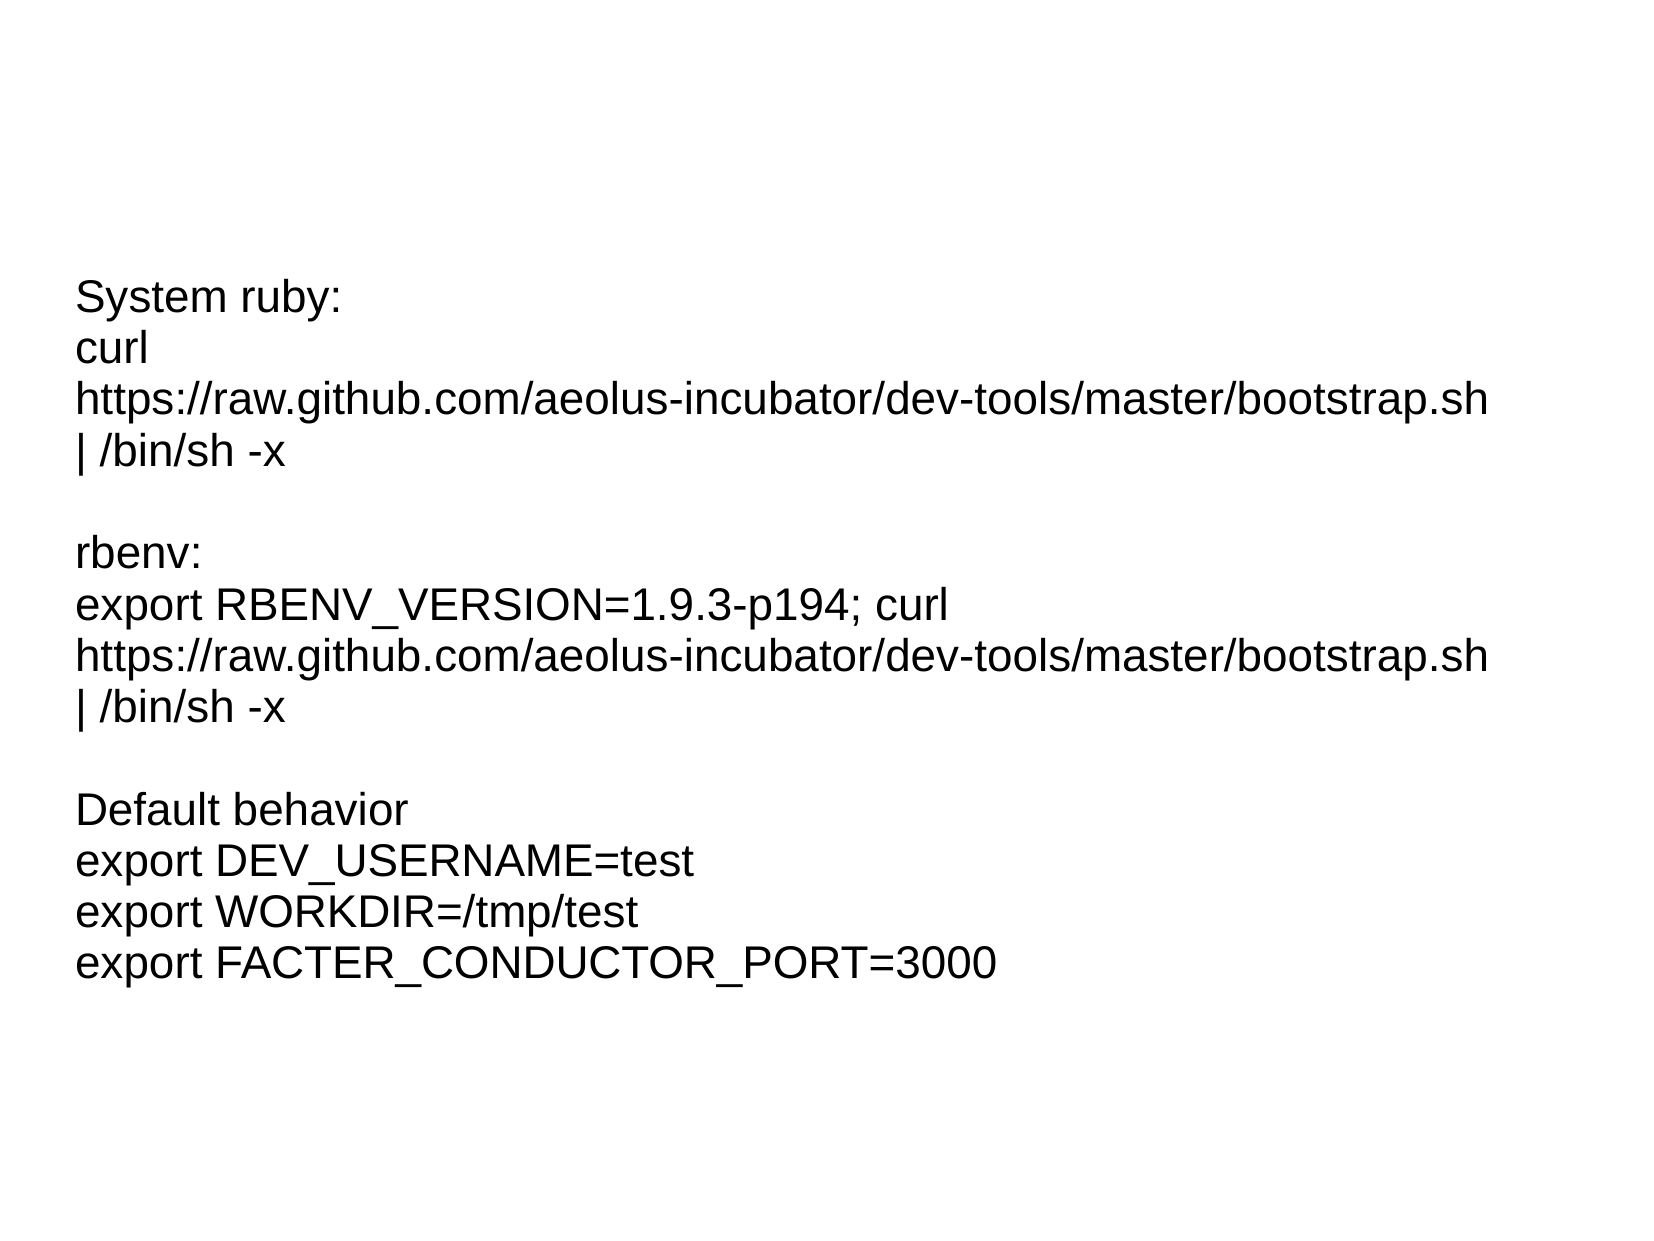

# System ruby:
curl https://raw.github.com/aeolus-incubator/dev-tools/master/bootstrap.sh | /bin/sh -x
rbenv:
export RBENV_VERSION=1.9.3-p194; curl https://raw.github.com/aeolus-incubator/dev-tools/master/bootstrap.sh | /bin/sh -x
Default behavior
export DEV_USERNAME=test
export WORKDIR=/tmp/test
export FACTER_CONDUCTOR_PORT=3000